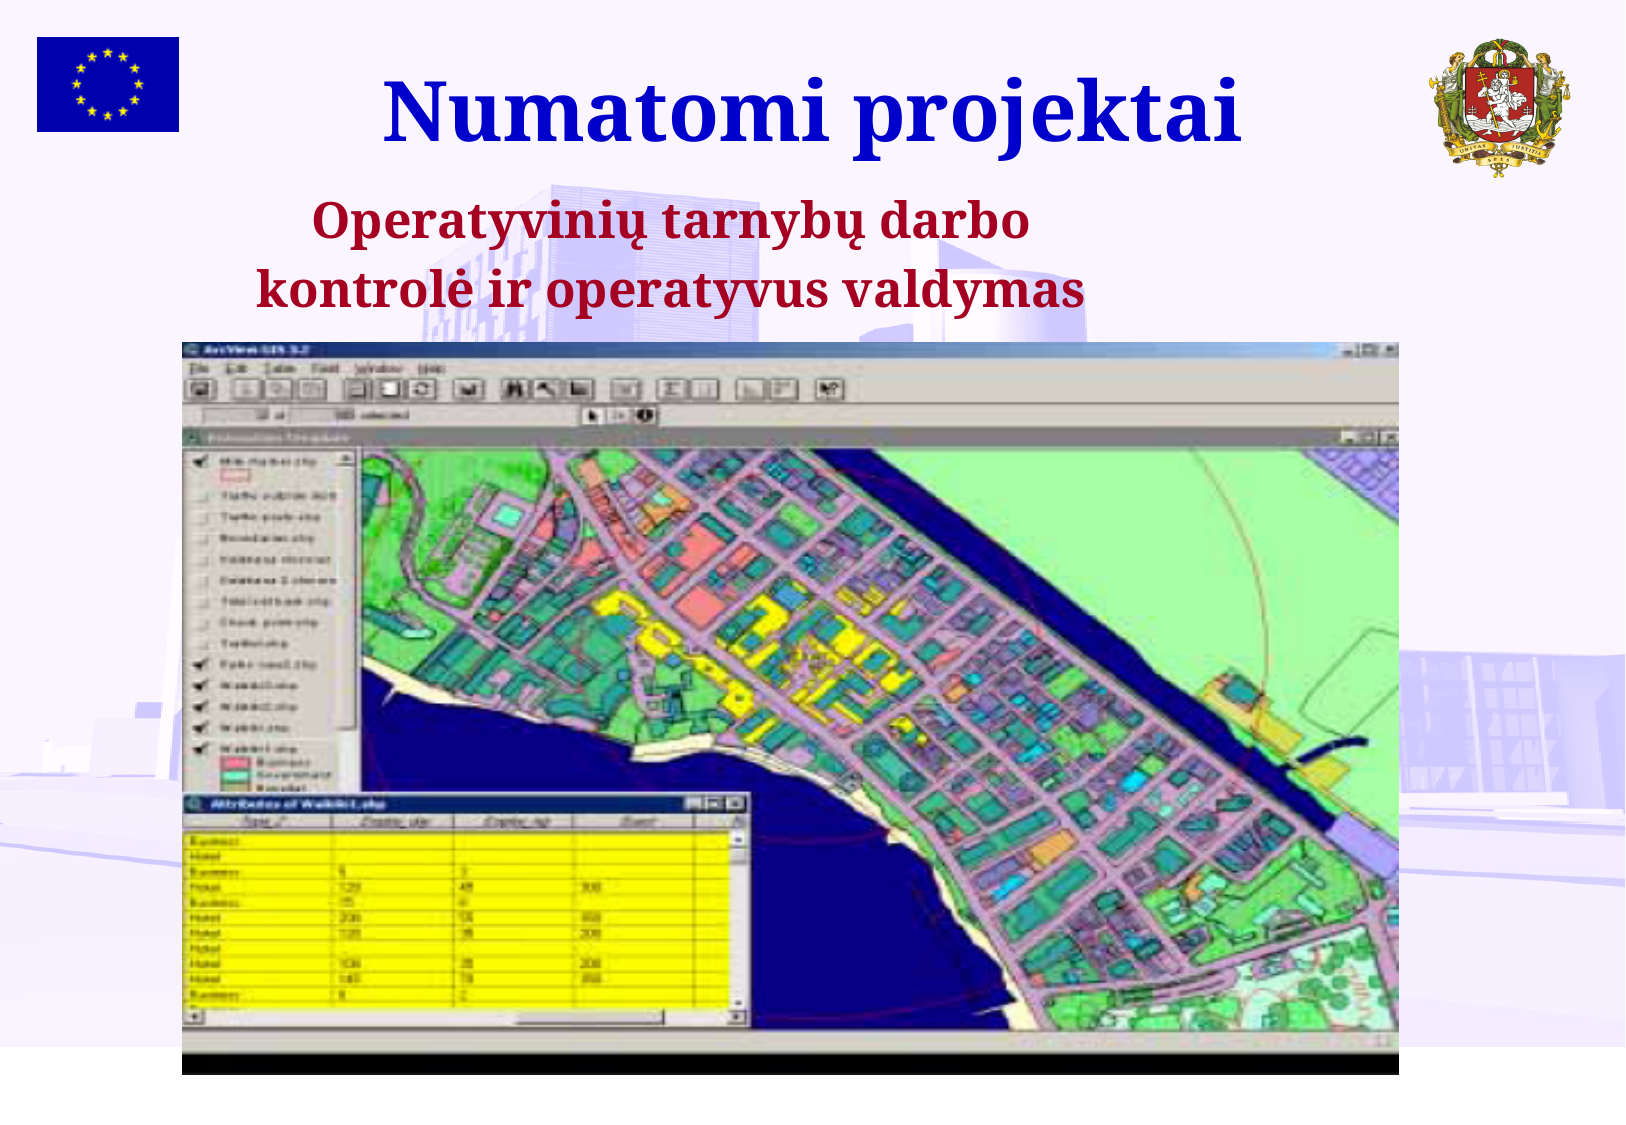

# Numatomi projektai
Operatyvinių tarnybų darbo kontrolė ir operatyvus valdymas